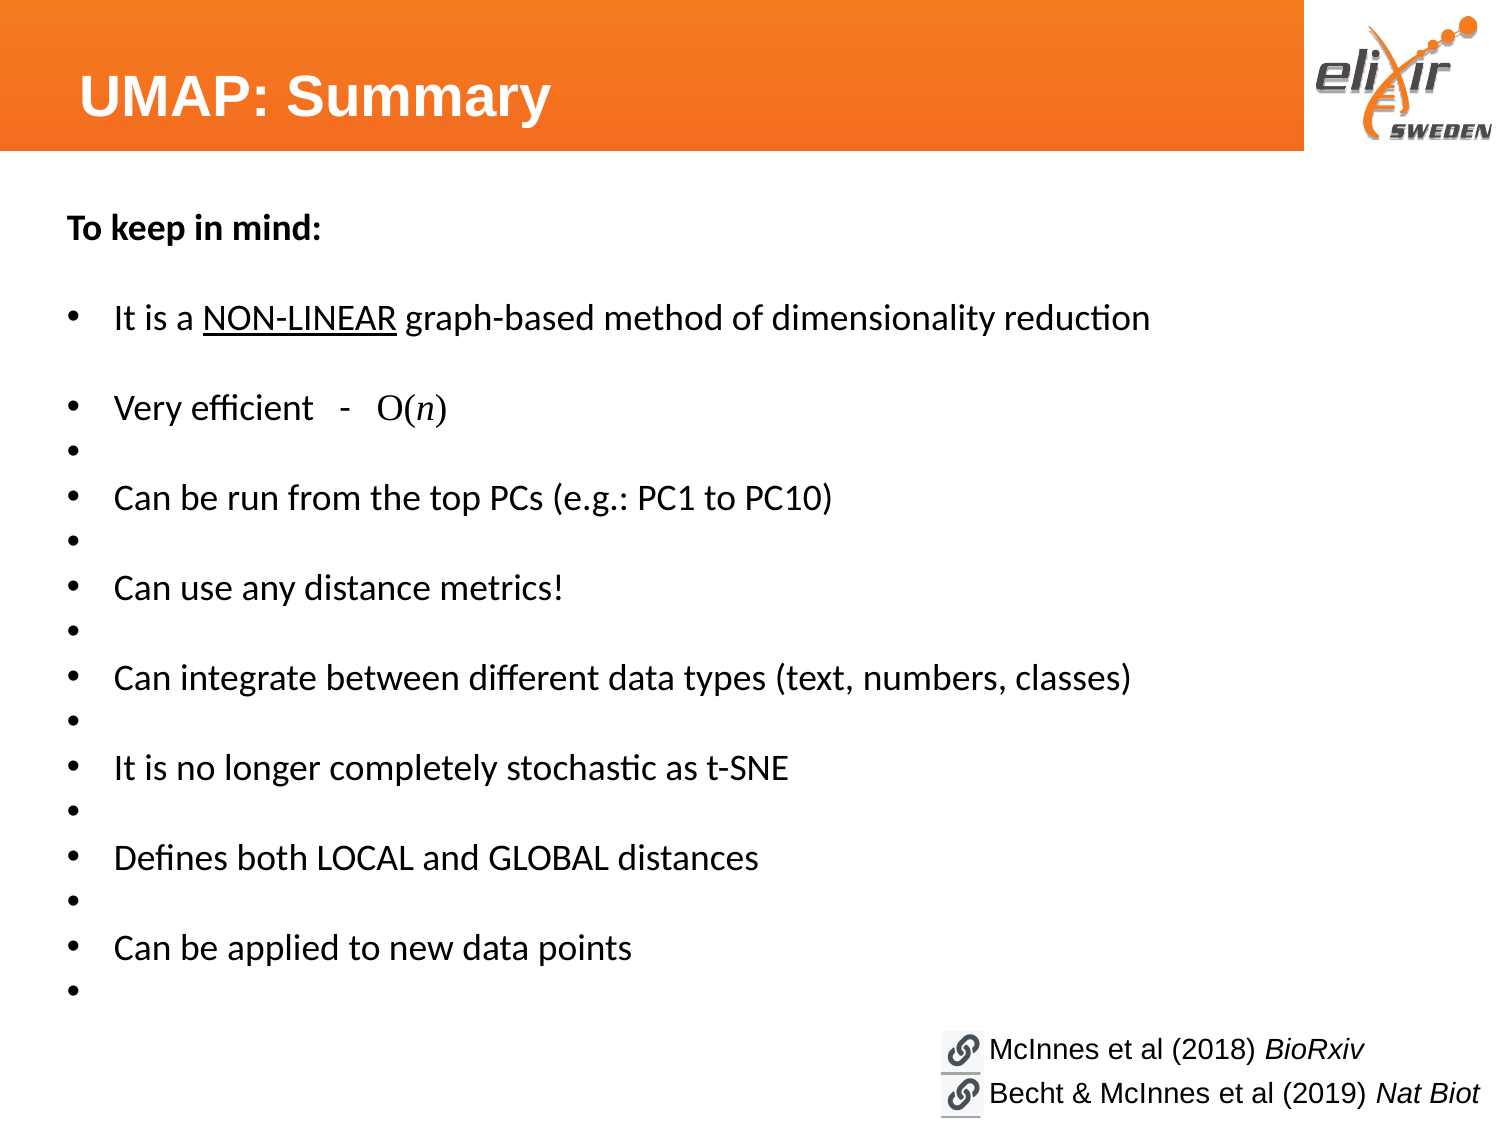

UMAP: Summary
To keep in mind:
It is a NON-LINEAR graph-based method of dimensionality reduction
Very efficient - O(n)
Can be run from the top PCs (e.g.: PC1 to PC10)
Can use any distance metrics!
Can integrate between different data types (text, numbers, classes)
It is no longer completely stochastic as t-SNE
Defines both LOCAL and GLOBAL distances
Can be applied to new data points
McInnes et al (2018) BioRxiv
Becht & McInnes et al (2019) Nat Biot